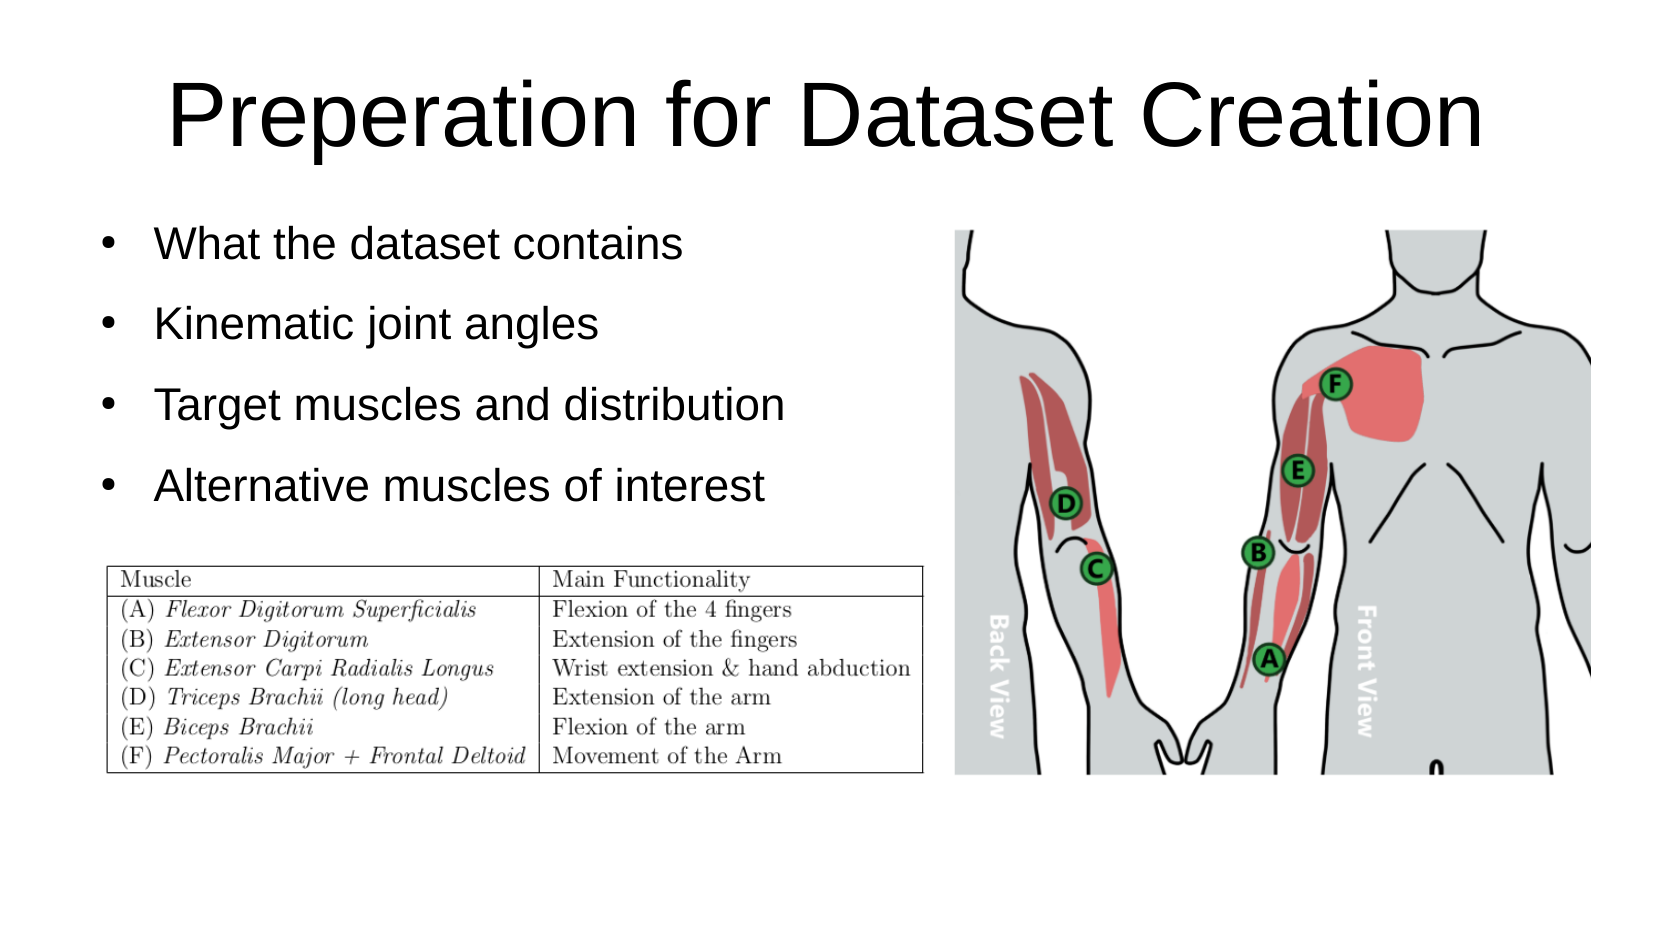

Preperation for Dataset Creation
# What the dataset contains
Kinematic joint angles
Target muscles and distribution
Alternative muscles of interest